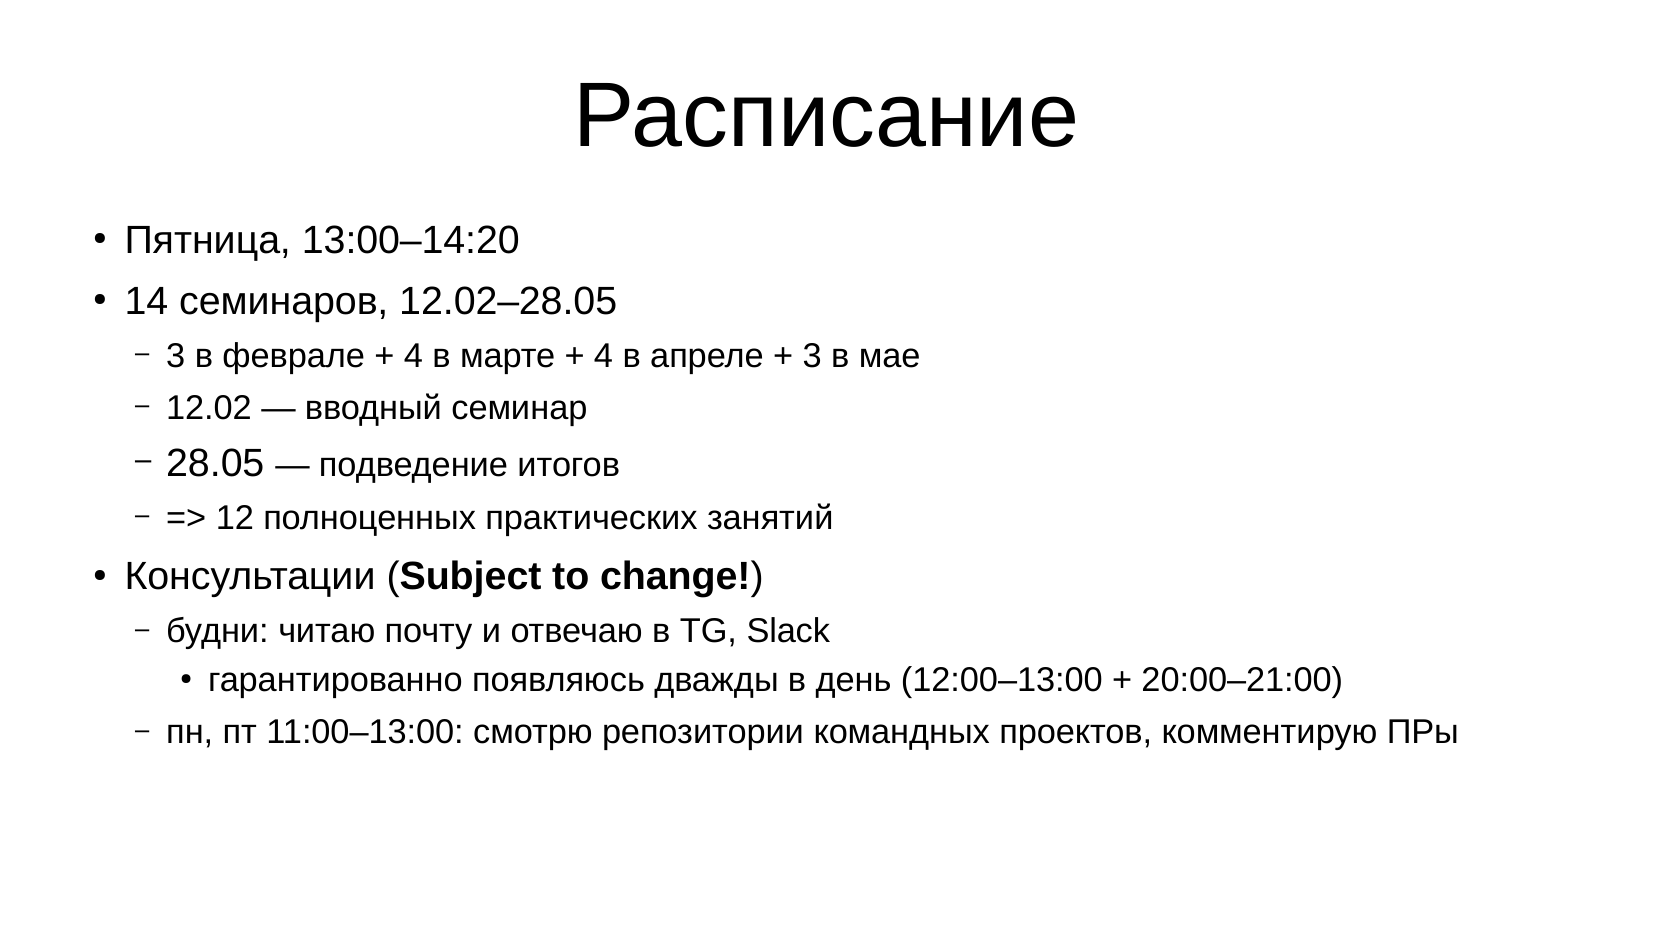

# Расписание
Пятница, 13:00–14:20
14 семинаров, 12.02–28.05
3 в феврале + 4 в марте + 4 в апреле + 3 в мае
12.02 — вводный семинар
28.05 — подведение итогов
=> 12 полноценных практических занятий
Консультации (Subject to change!)
будни: читаю почту и отвечаю в TG, Slack
гарантированно появляюсь дважды в день (12:00–13:00 + 20:00–21:00)
пн, пт 11:00–13:00: смотрю репозитории командных проектов, комментирую ПРы